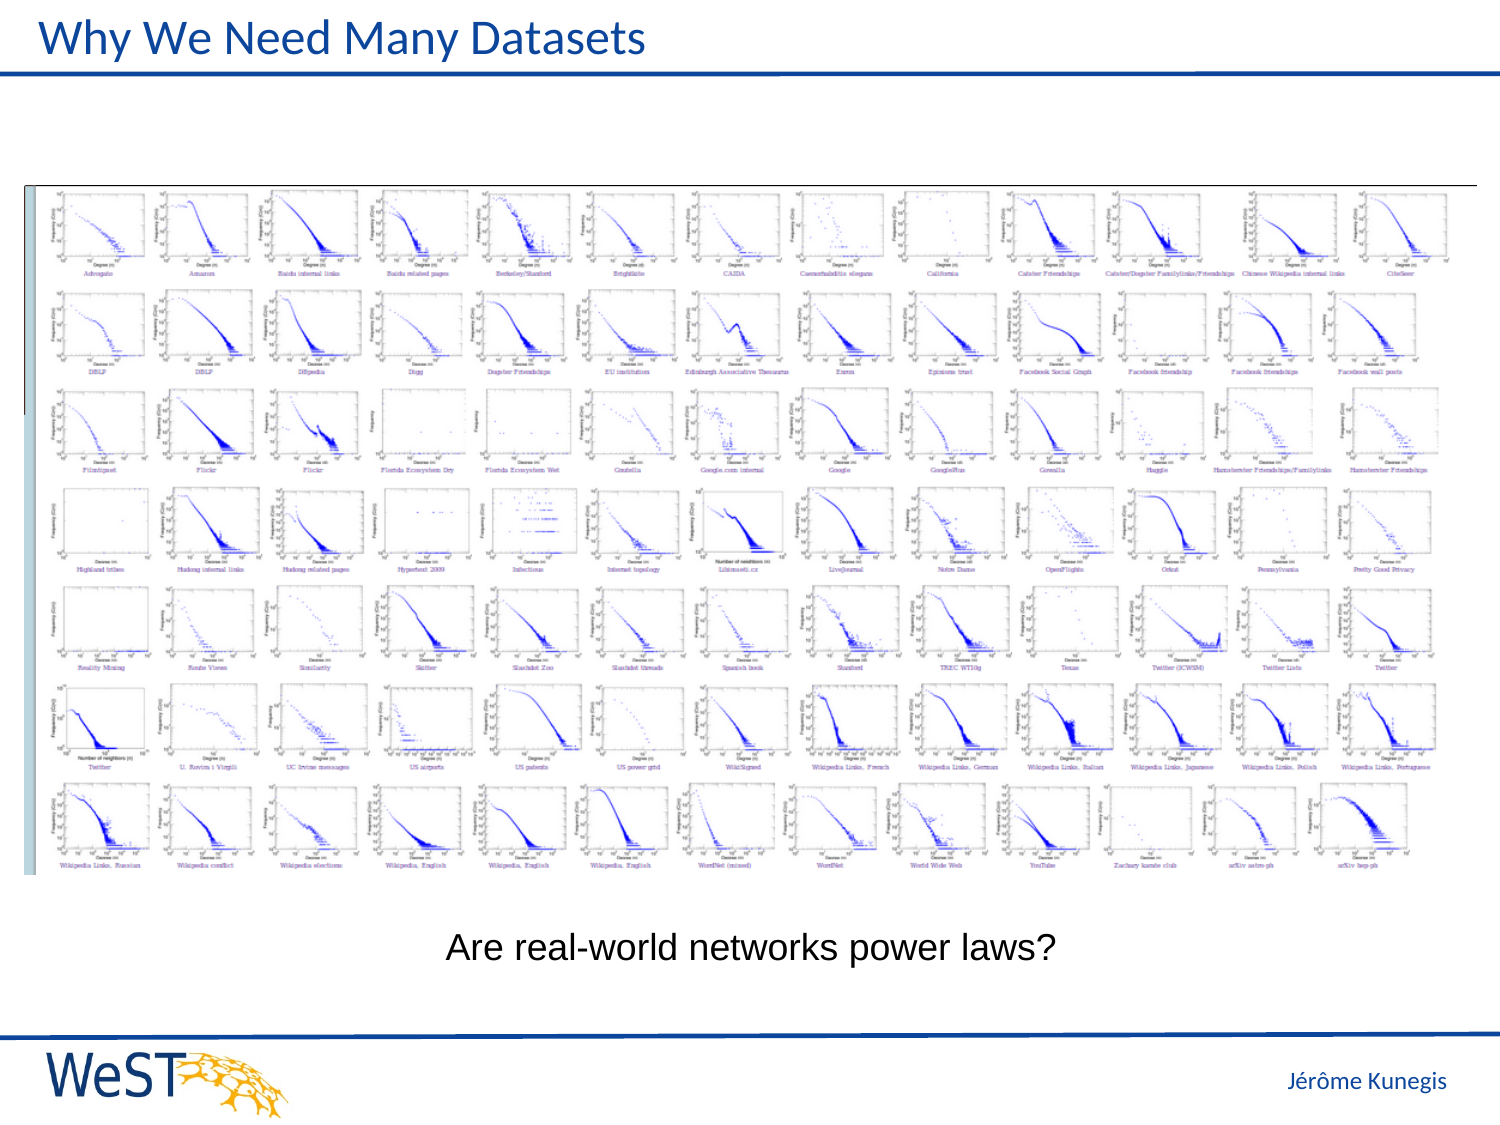

Why We Need Many Datasets
Are real-world networks power laws?